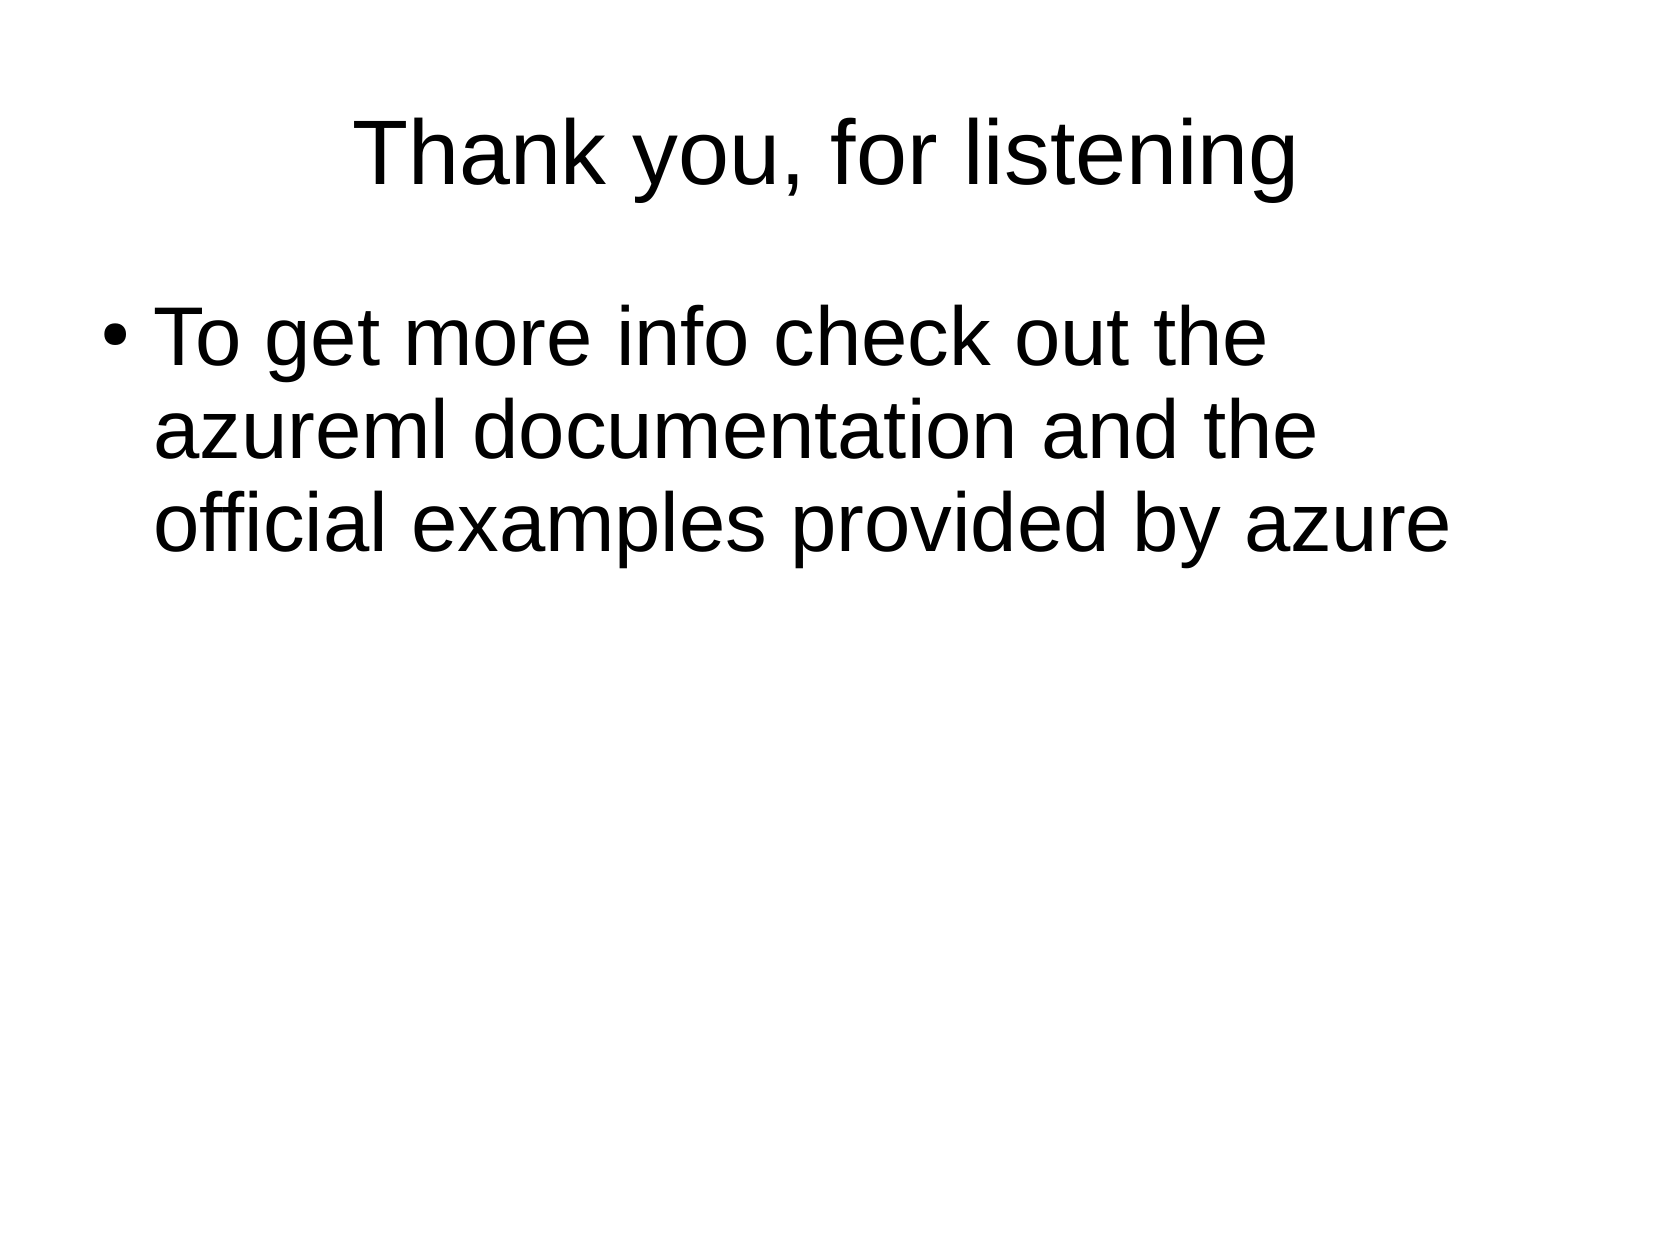

# Thank you, for listening
To get more info check out the azureml documentation and the official examples provided by azure